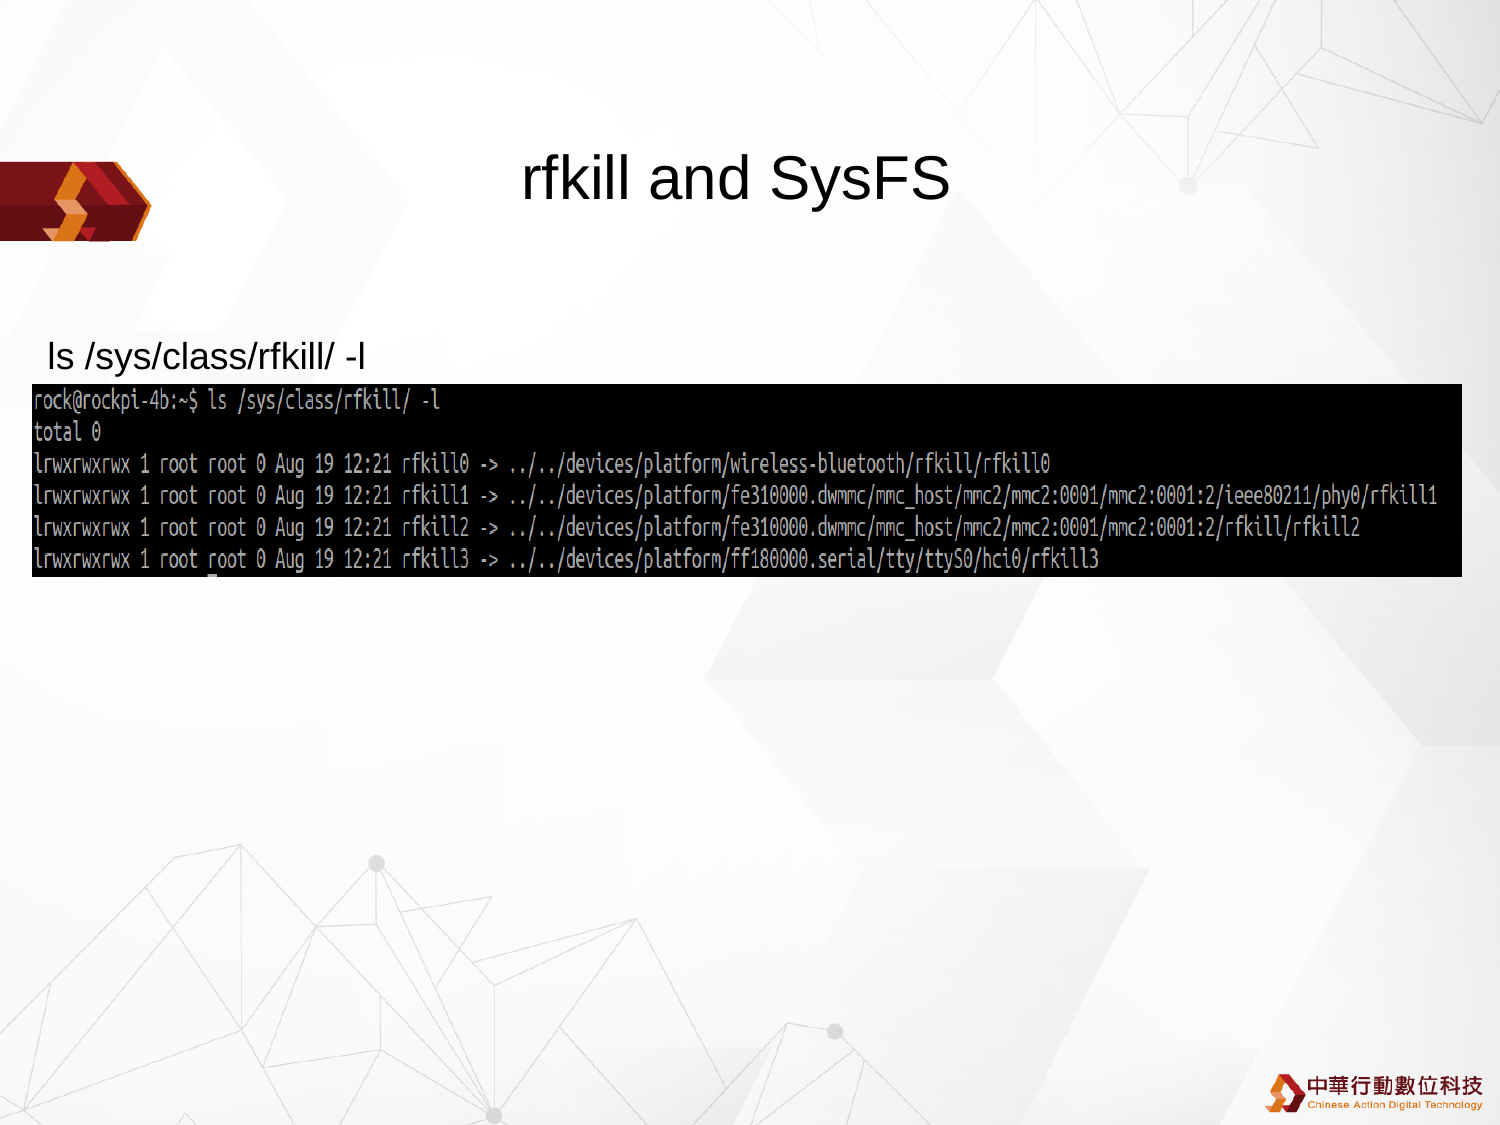

# rfkill and SysFS
ls /sys/class/rfkill/ -l